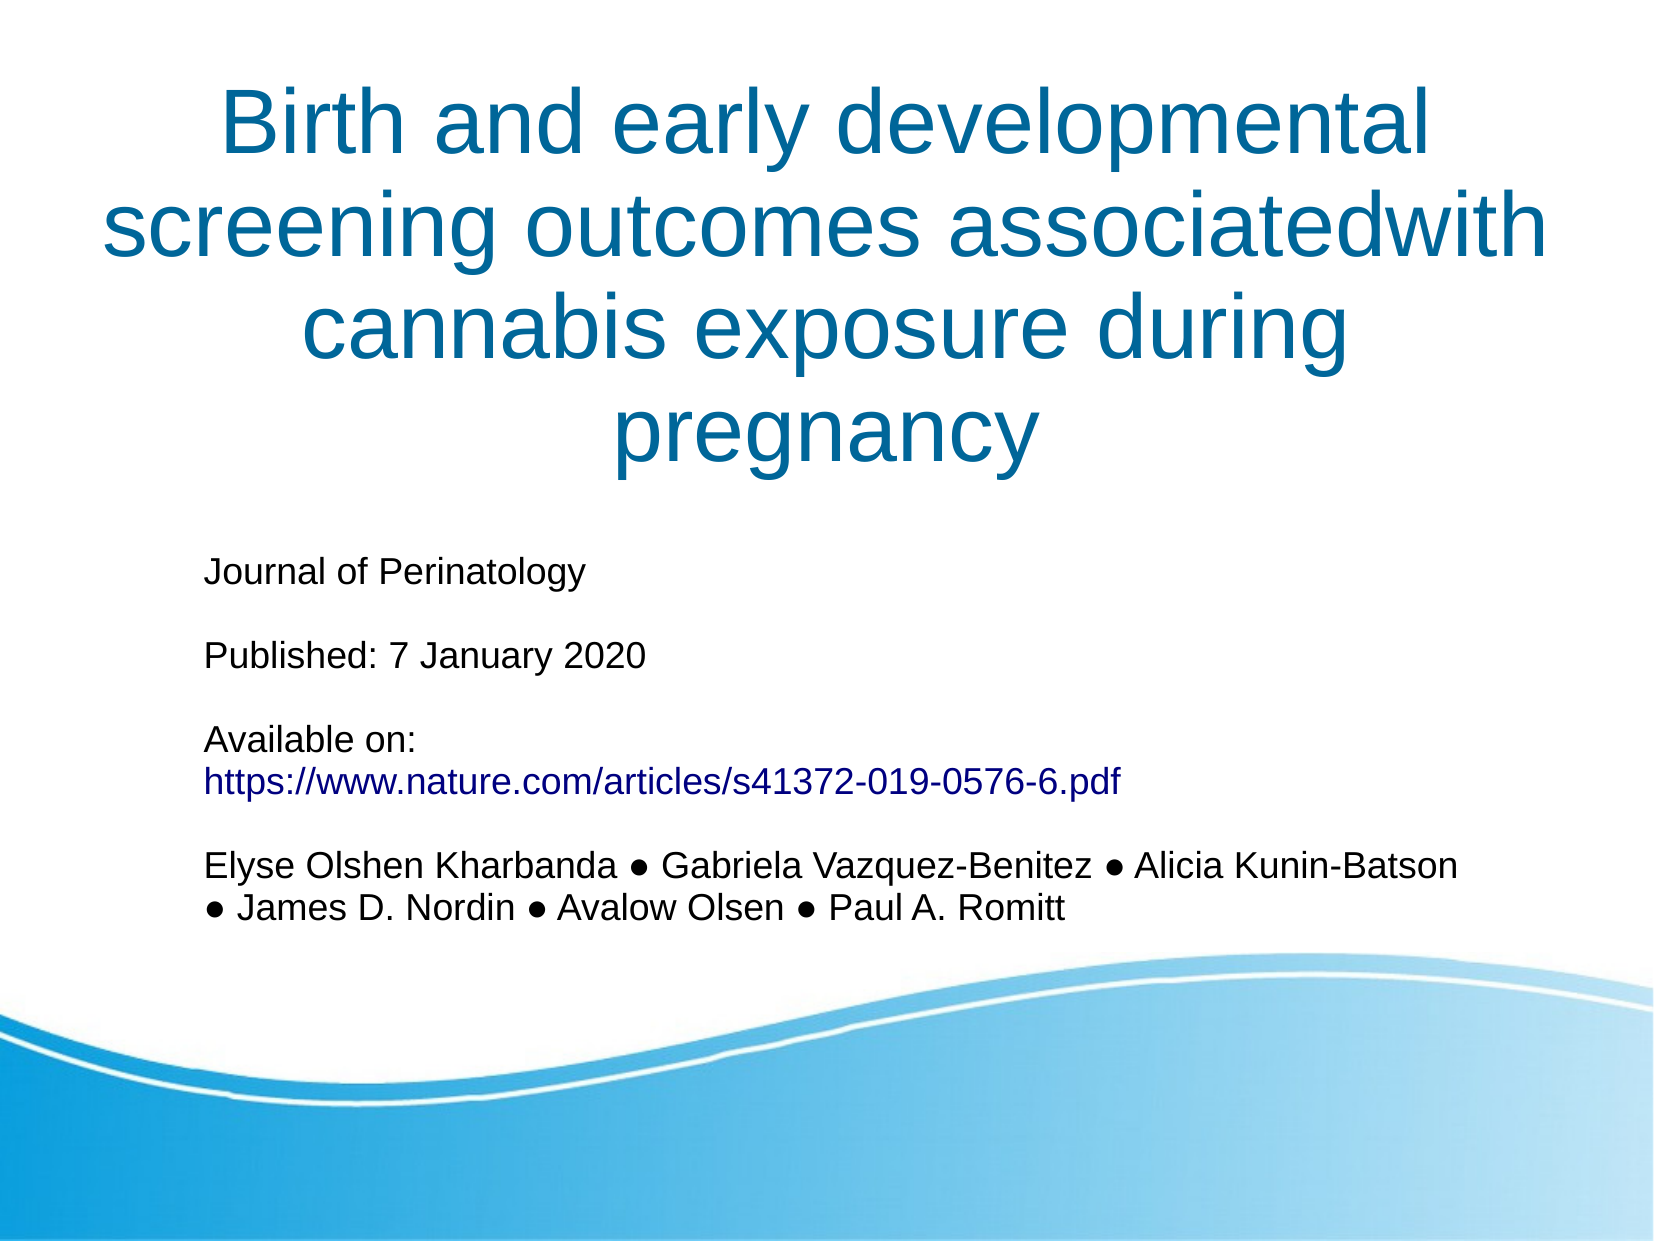

# Birth and early developmental screening outcomes associatedwith cannabis exposure during pregnancy
Journal of Perinatology
Published: 7 January 2020
Available on:
https://www.nature.com/articles/s41372-019-0576-6.pdf
Elyse Olshen Kharbanda ● Gabriela Vazquez-Benitez ● Alicia Kunin-Batson ● James D. Nordin ● Avalow Olsen ● Paul A. Romitt